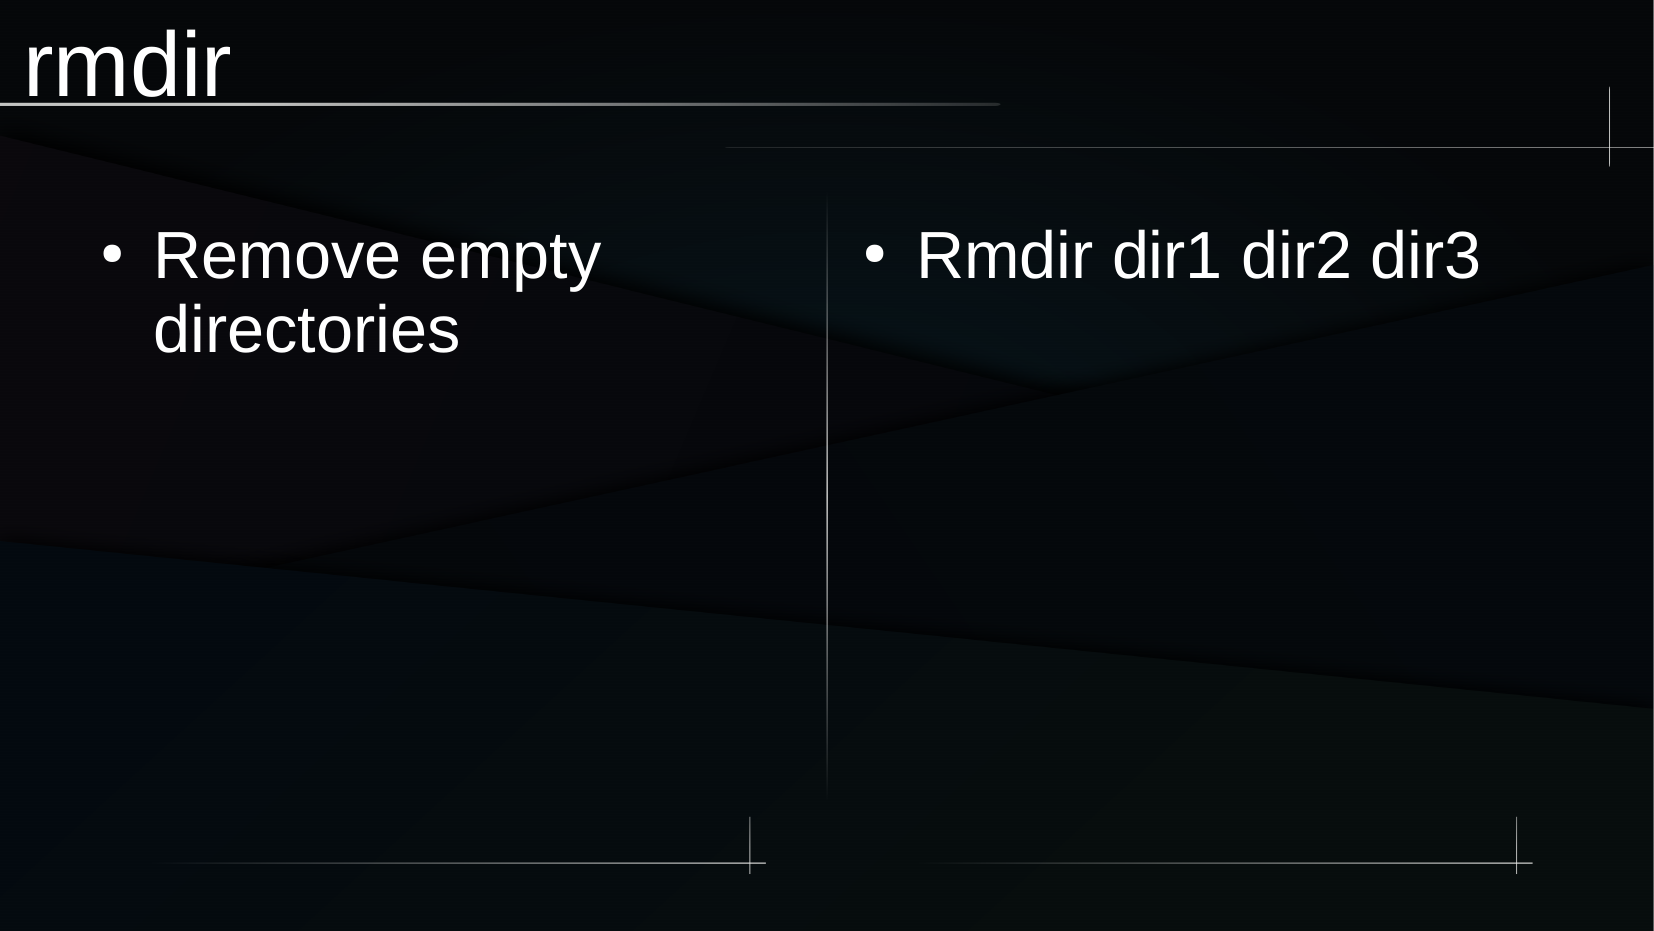

# rmdir
Remove empty directories
Rmdir dir1 dir2 dir3